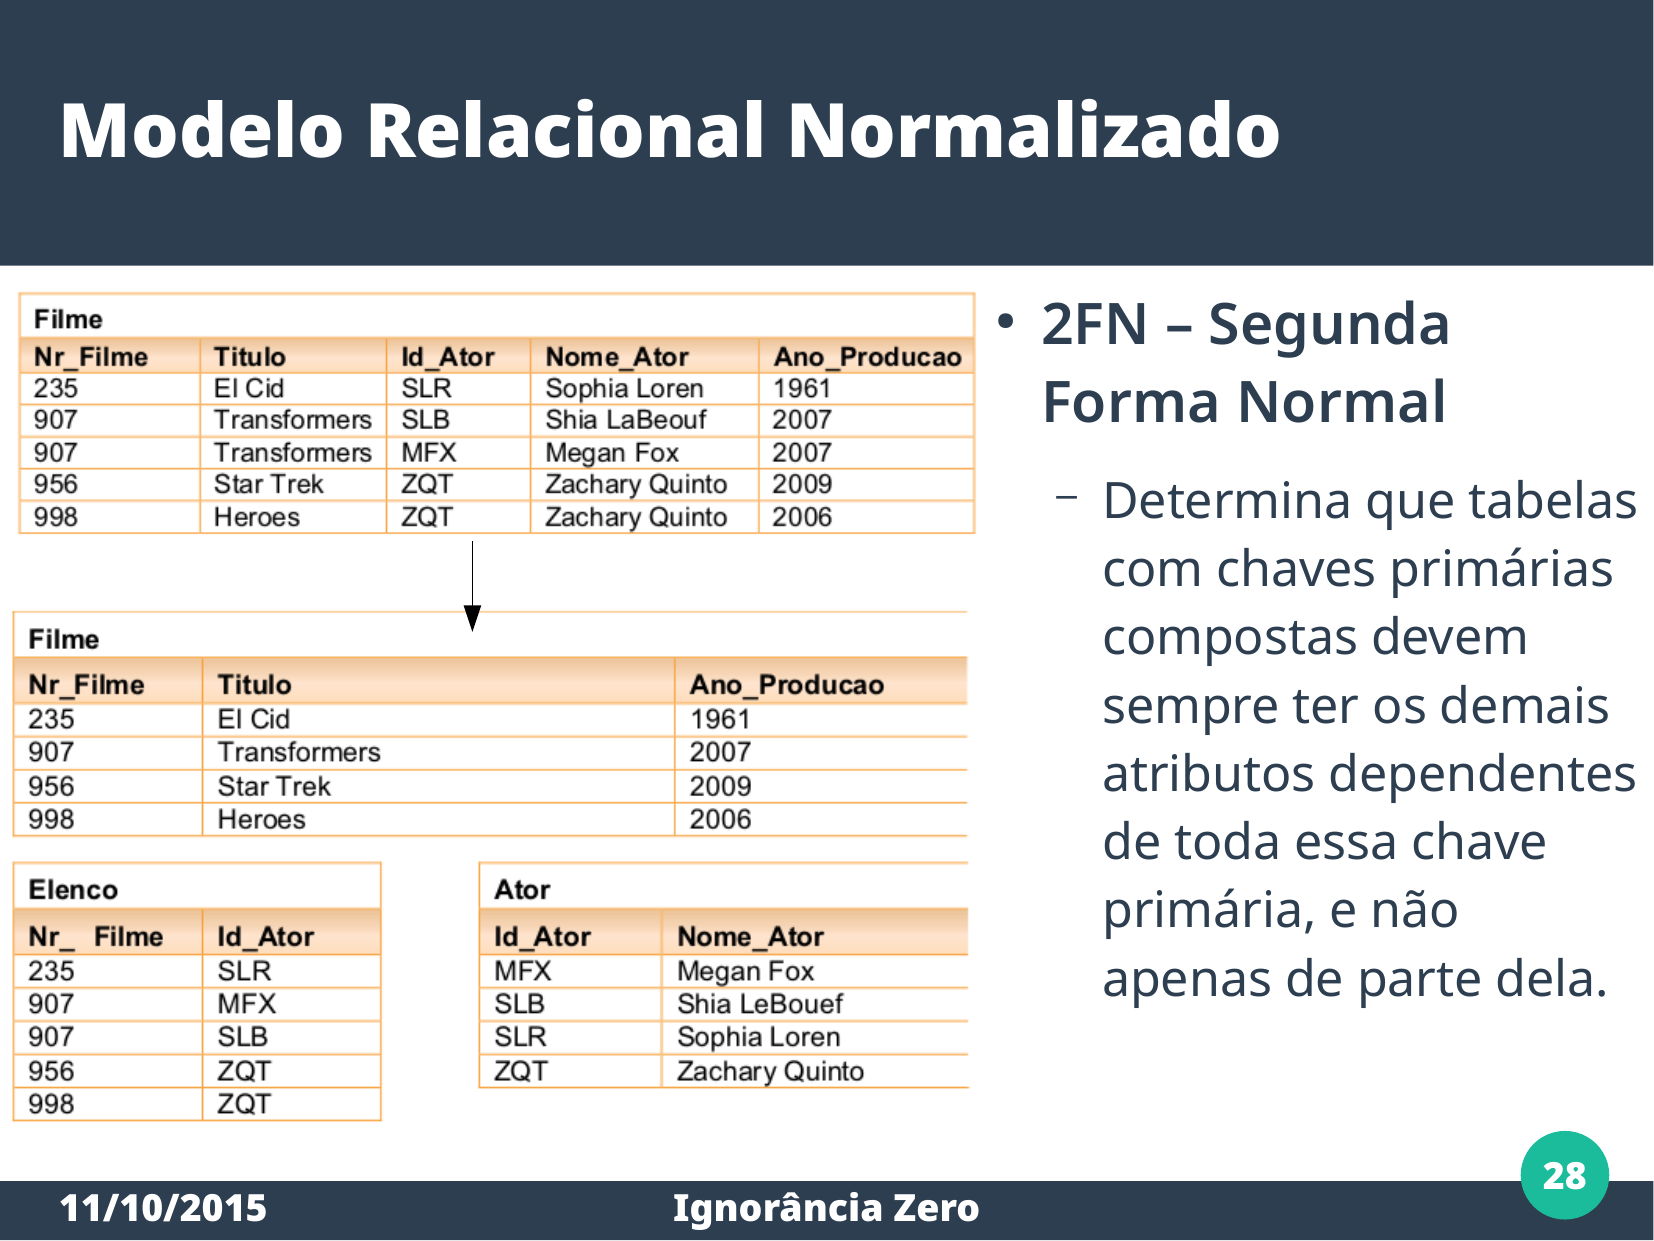

# Modelo Relacional Normalizado
2FN – Segunda Forma Normal
Determina que tabelas com chaves primárias compostas devem sempre ter os demais atributos dependentes de toda essa chave primária, e não apenas de parte dela.
28
11/10/2015
Ignorância Zero